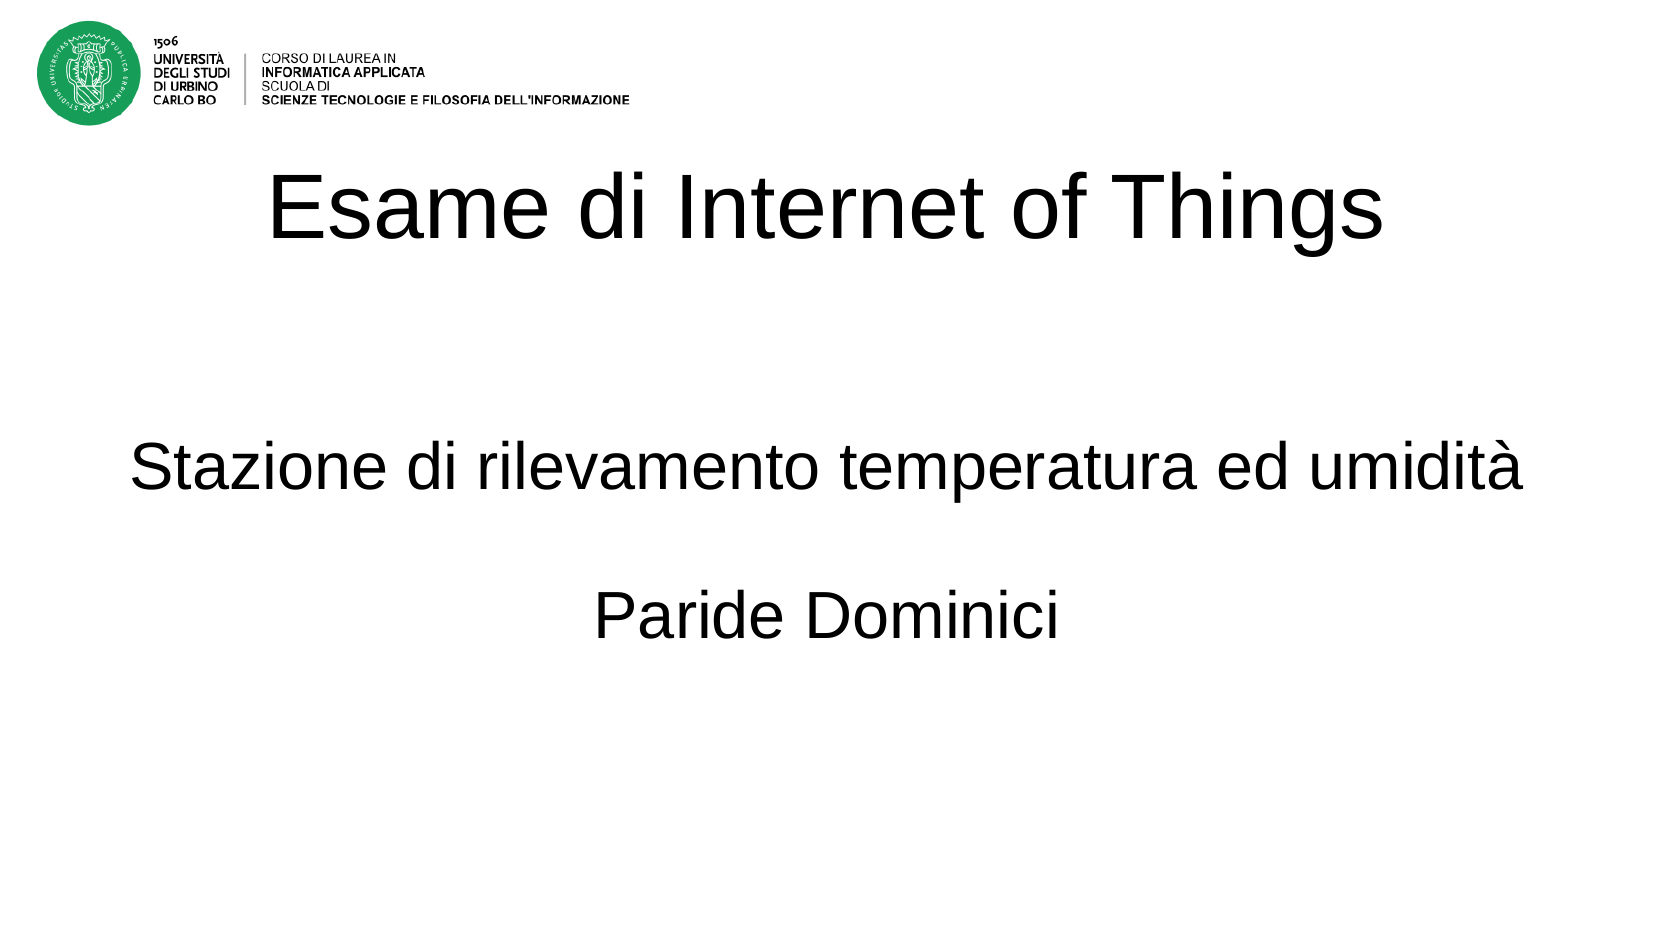

# Esame di Internet of Things
Stazione di rilevamento temperatura ed umidità
Paride Dominici